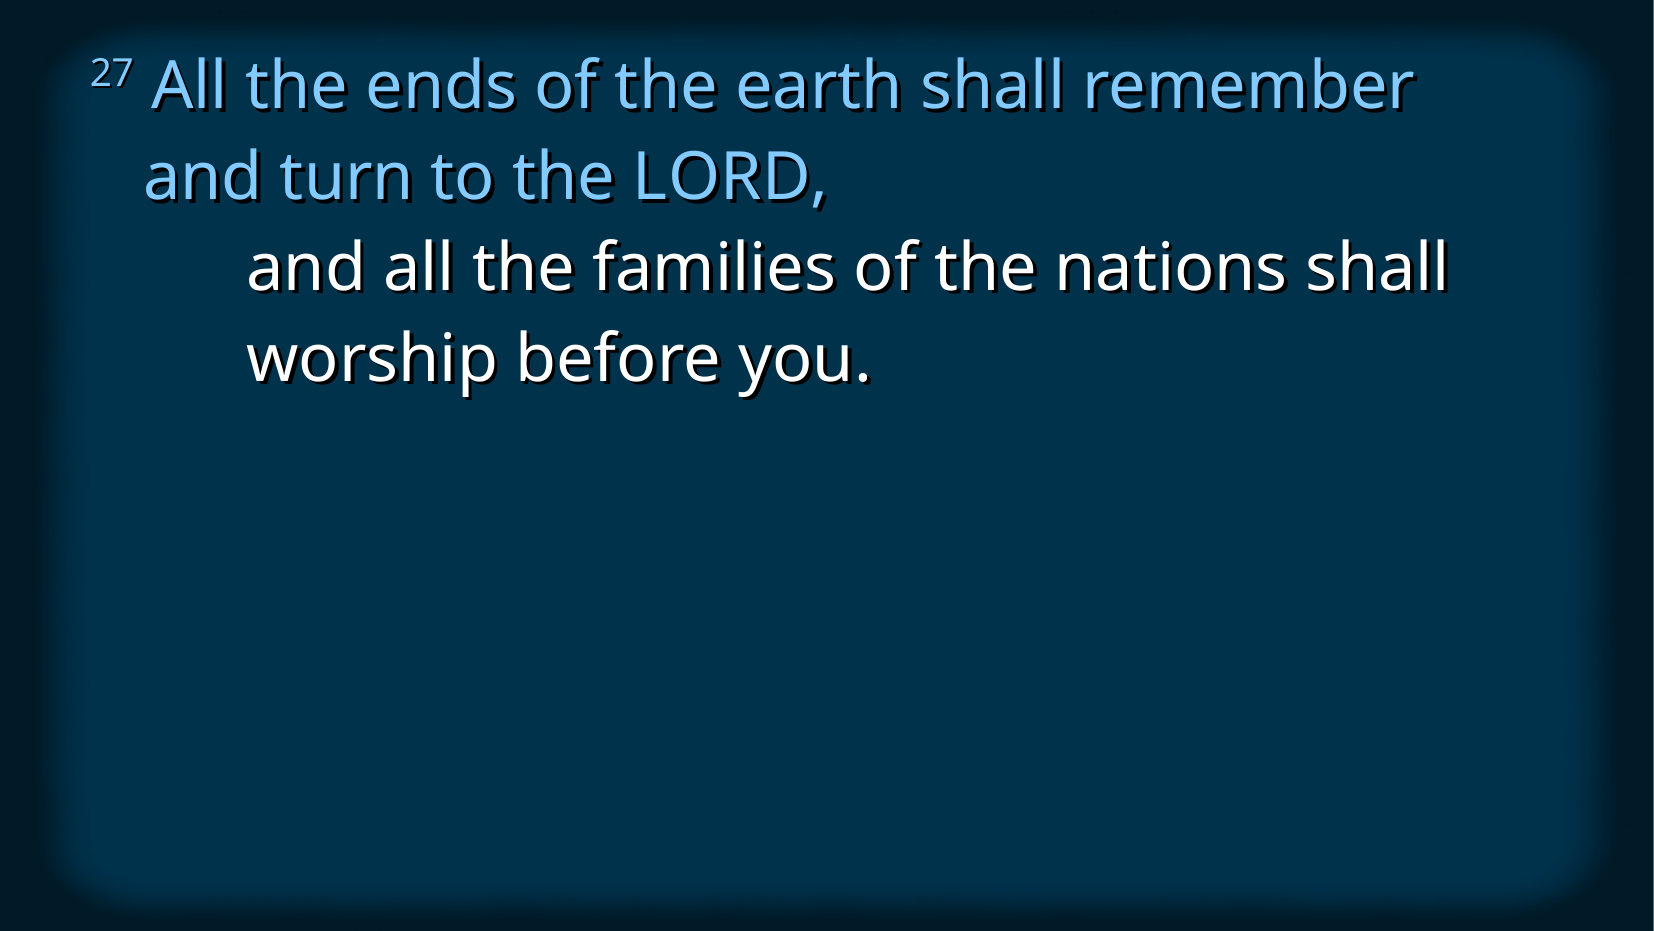

27 All the ends of the earth shall remember
 and turn to the LORD,
 and all the families of the nations shall
 worship before you.